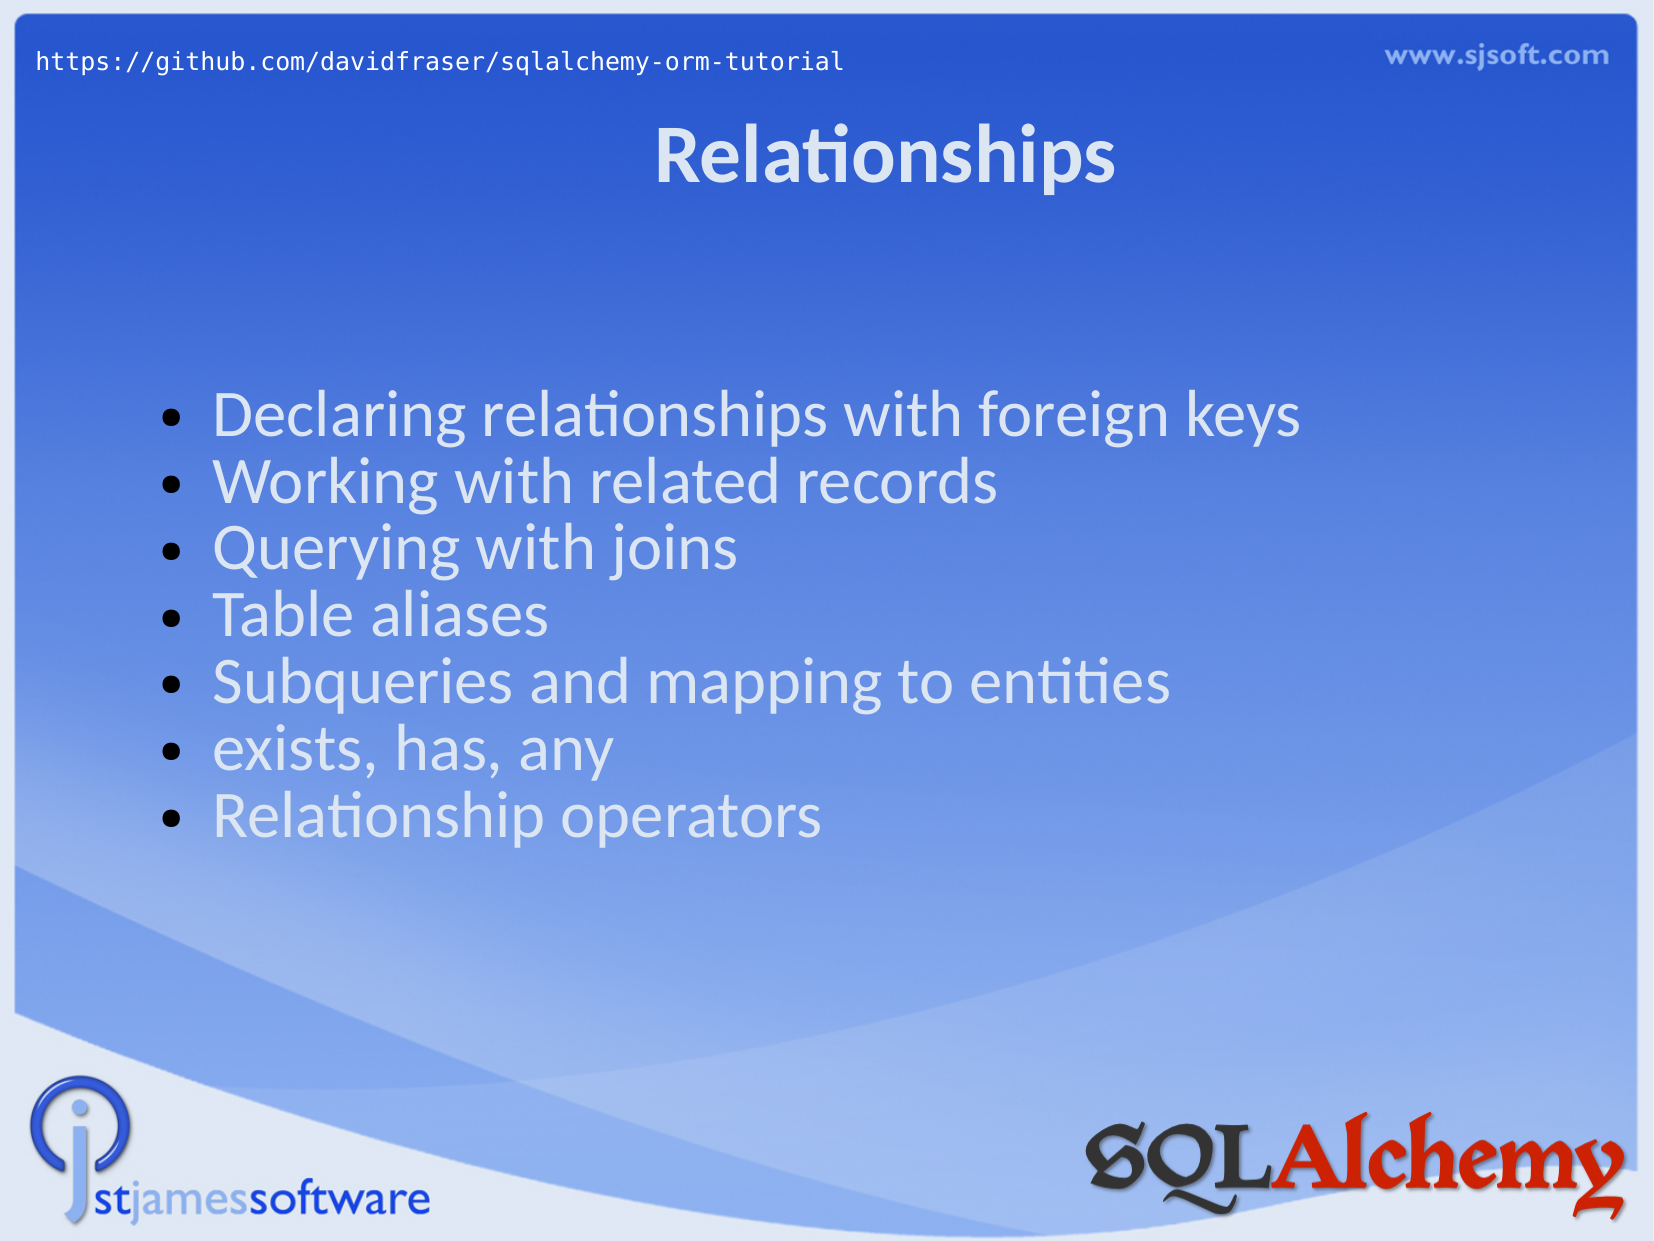

# Relationships
Declaring relationships with foreign keys
Working with related records
Querying with joins
Table aliases
Subqueries and mapping to entities
exists, has, any
Relationship operators